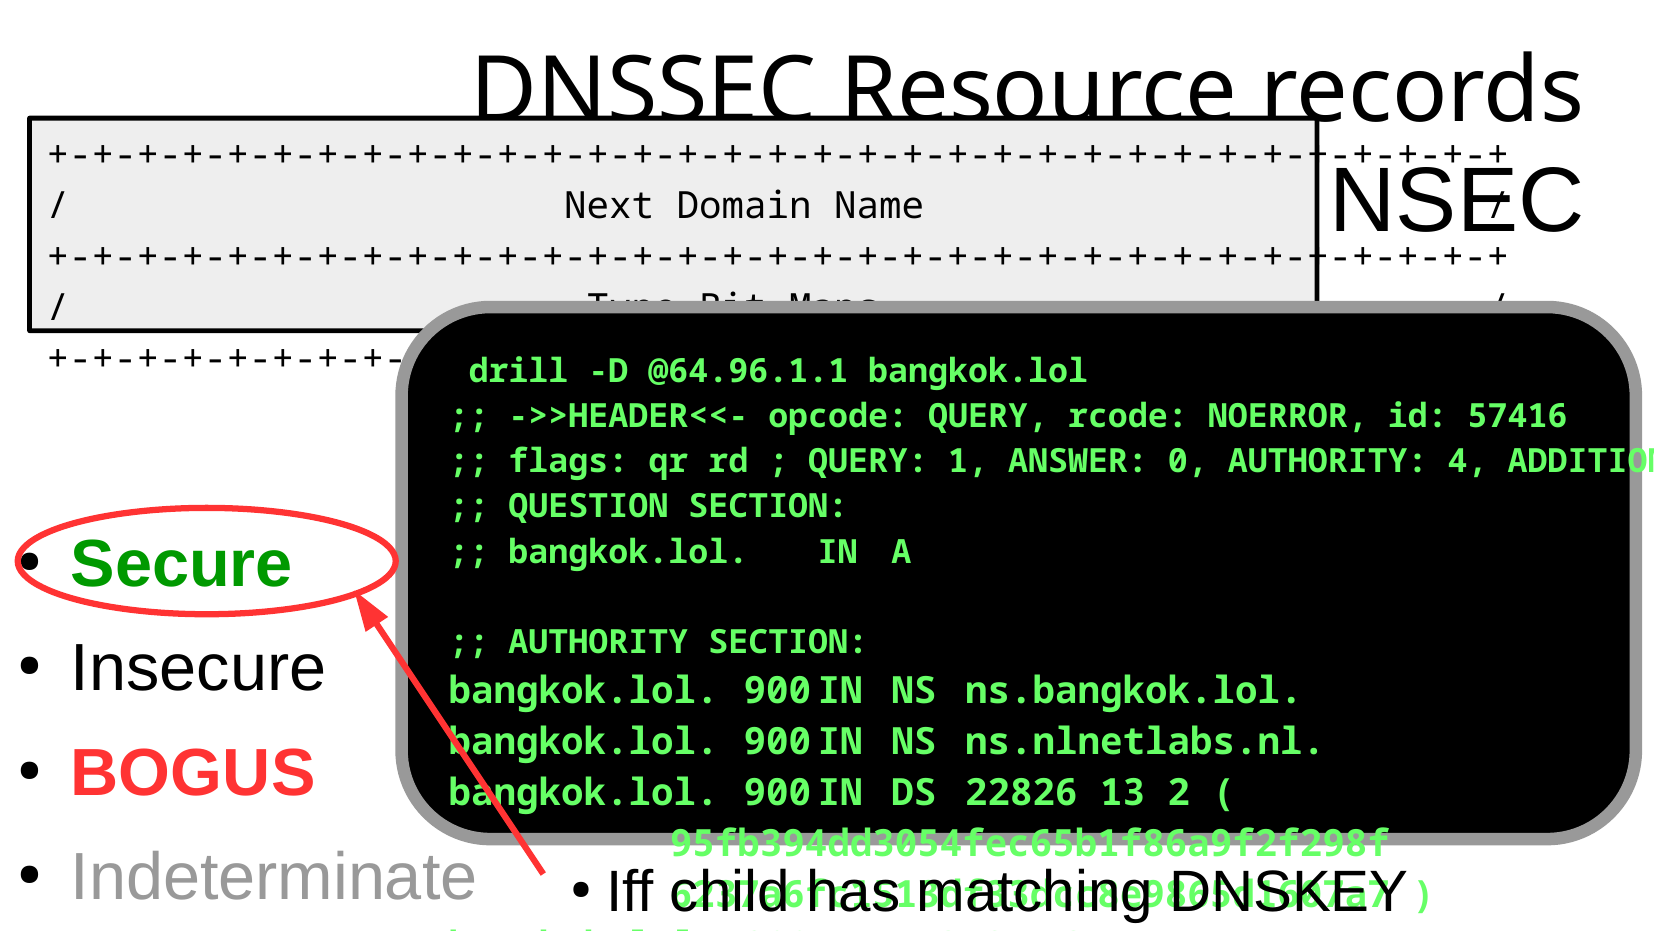

# DNSSEC Resource records NSEC
+-+-+-+-+-+-+-+-+-+-+-+-+-+-+-+-+-+-+-+-+-+-+-+-+-+-+-+-+-+-+-+-+
/ Next Domain Name /
+-+-+-+-+-+-+-+-+-+-+-+-+-+-+-+-+-+-+-+-+-+-+-+-+-+-+-+-+-+-+-+-+
/ Type Bit Maps /
+-+-+-+-+-+-+-+-+-+-+-+-+-+-+-+-+-+-+-+-+-+-+-+-+-+-+-+-+-+-+-+-+
 drill -D @64.96.1.1 bangkok.lol
;; ->>HEADER<<- opcode: QUERY, rcode: NOERROR, id: 57416
;; flags: qr rd ; QUERY: 1, ANSWER: 0, AUTHORITY: 4, ADDITIONAL: 2
;; QUESTION SECTION:
;; bangkok.lol.	IN	A
;; AUTHORITY SECTION:
bangkok.lol.	900	IN	NS	ns.bangkok.lol.
bangkok.lol.	900	IN	NS	ns.nlnetlabs.nl.
bangkok.lol.	900	IN	DS	22826 13 2 (
			95fb394dd3054fec65b1f86a9f2f298f
			6237a6fc1513df33dcc8e9865d1607a7 )
bangkok.lol.	900	IN	RRSIG	DS	…
Secure
Insecure
BOGUS
Indeterminate
Iff child has matching DNSKEY